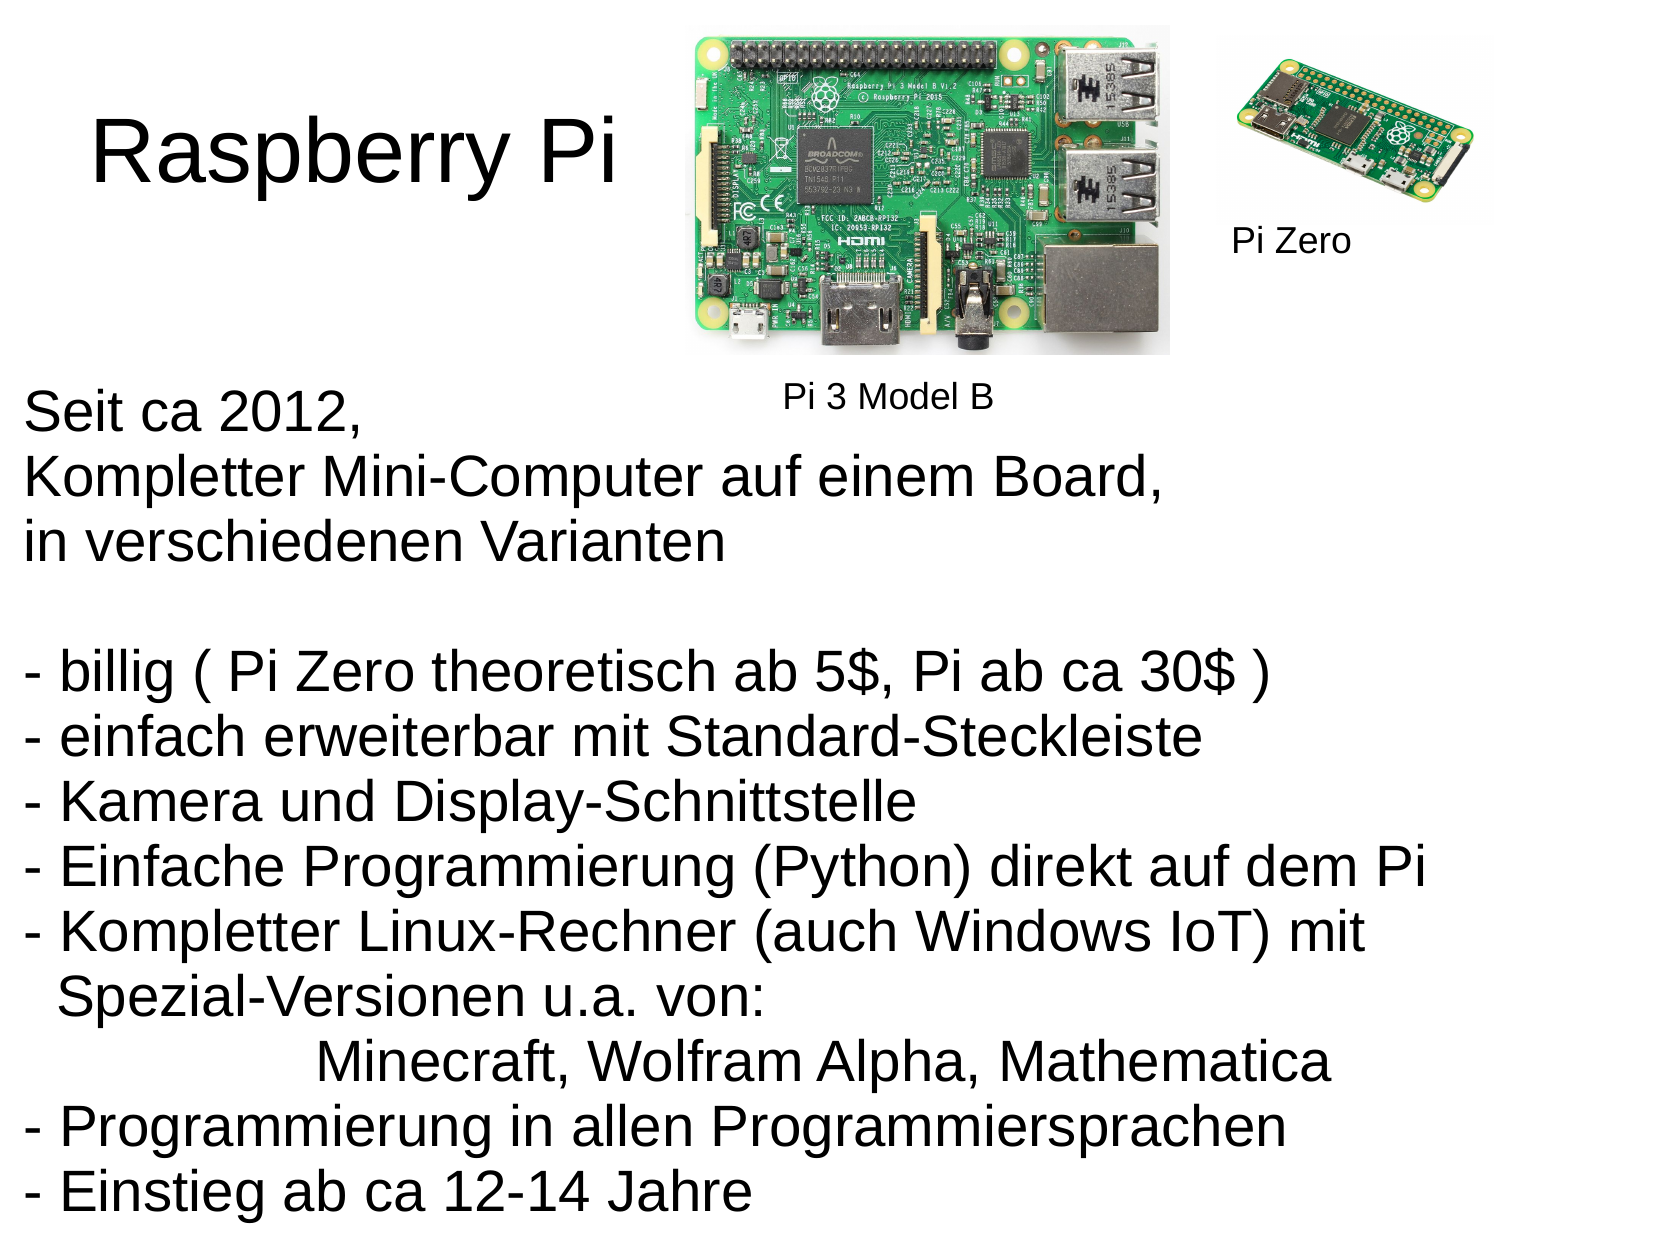

# Raspberry Pi
Pi Zero
Pi 3 Model B
Seit ca 2012,
Kompletter Mini-Computer auf einem Board,
in verschiedenen Varianten
- billig ( Pi Zero theoretisch ab 5$, Pi ab ca 30$ )
- einfach erweiterbar mit Standard-Steckleiste
- Kamera und Display-Schnittstelle
- Einfache Programmierung (Python) direkt auf dem Pi
- Kompletter Linux-Rechner (auch Windows IoT) mit
 Spezial-Versionen u.a. von:
 Minecraft, Wolfram Alpha, Mathematica
- Programmierung in allen Programmiersprachen
- Einstieg ab ca 12-14 Jahre